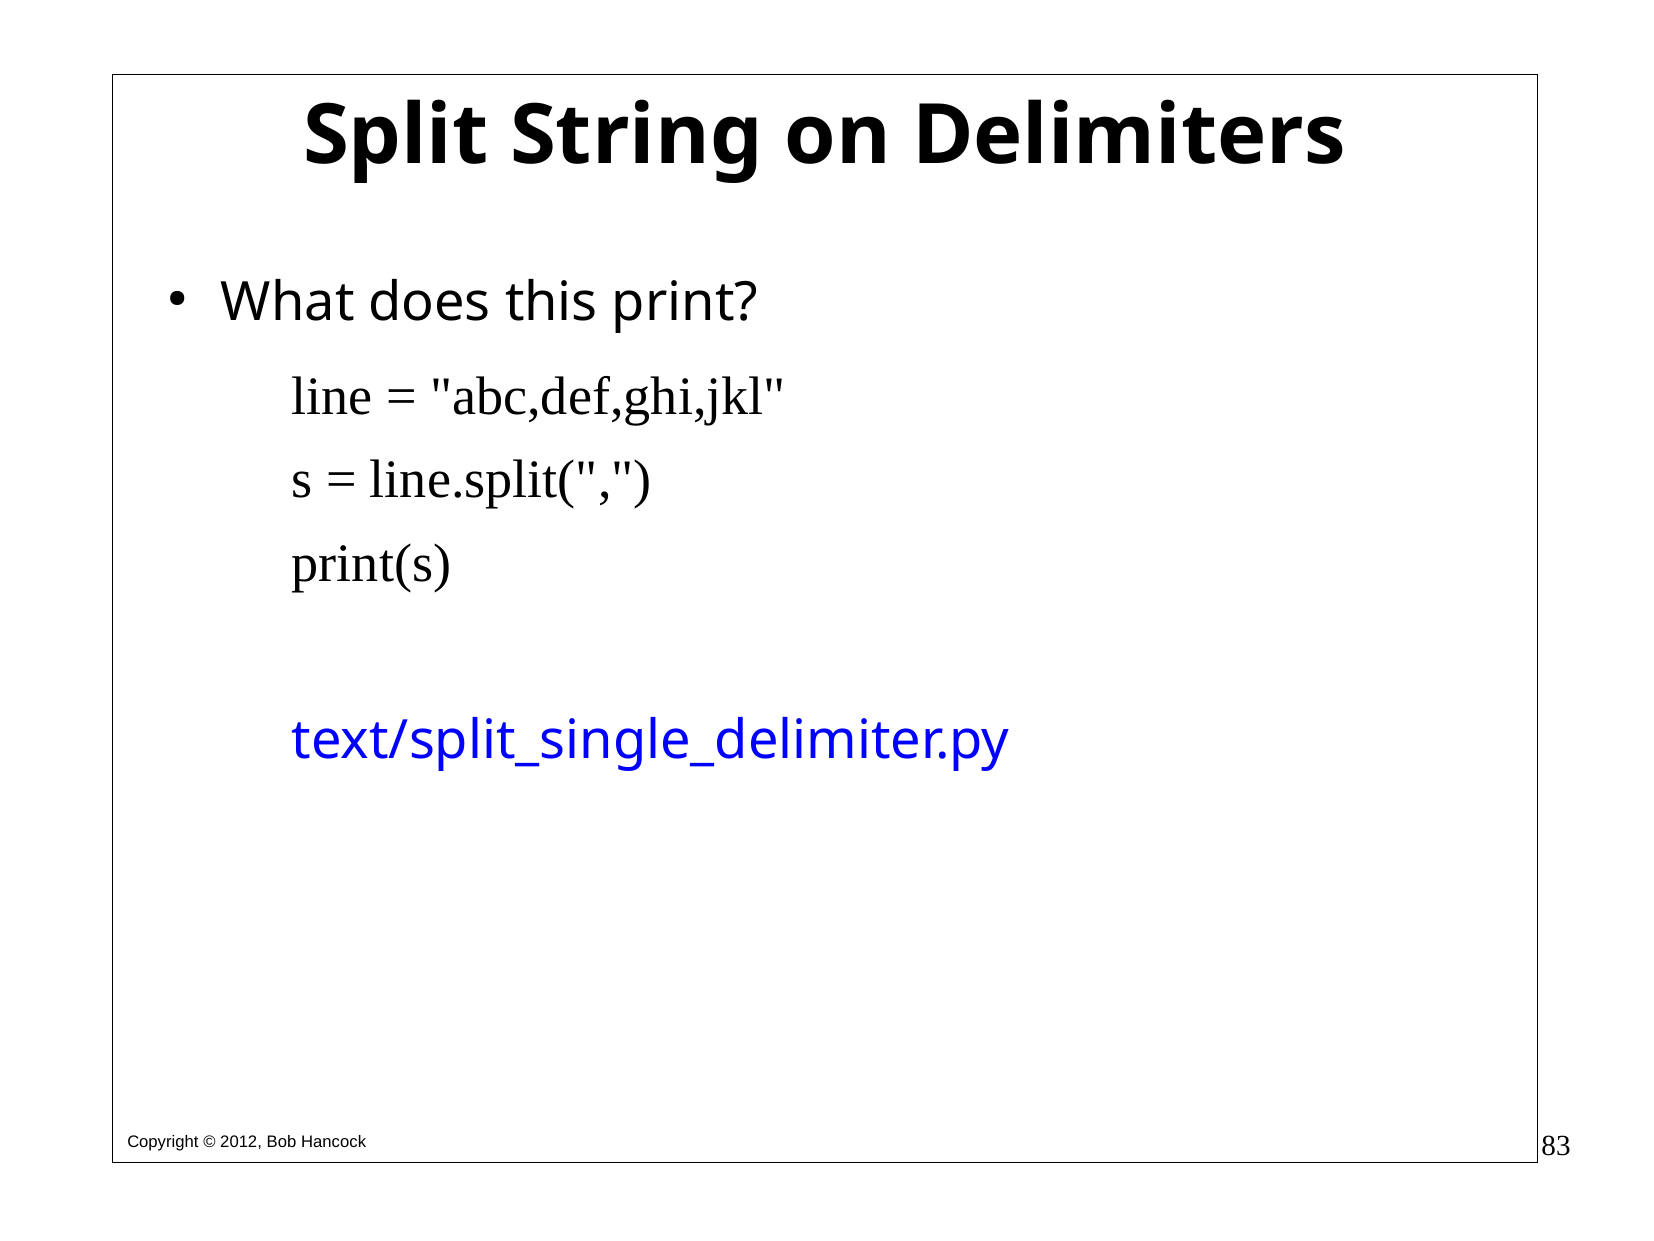

# Split String on Delimiters
What does this print?
line = "abc,def,ghi,jkl"
s = line.split(",")
print(s)
text/split_single_delimiter.py
Copyright © 2012, Bob Hancock
83